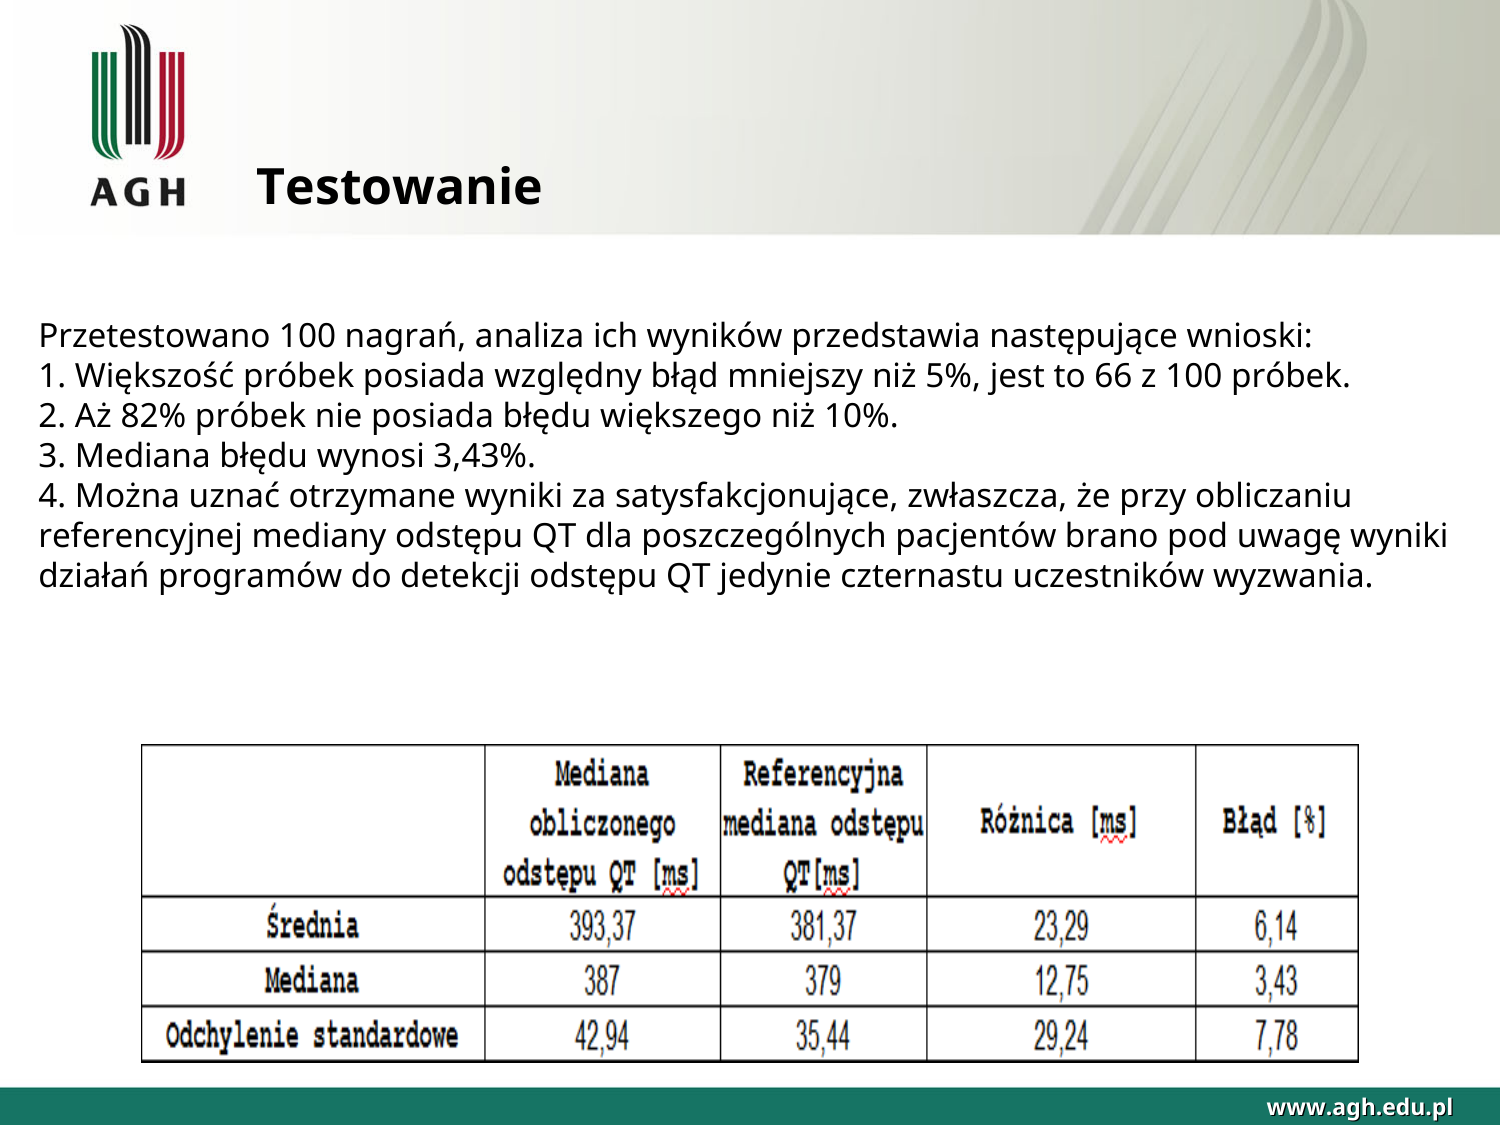

# Testowanie
Przetestowano 100 nagrań, analiza ich wyników przedstawia następujące wnioski:
1. Większość próbek posiada względny błąd mniejszy niż 5%, jest to 66 z 100 próbek.
2. Aż 82% próbek nie posiada błędu większego niż 10%.
3. Mediana błędu wynosi 3,43%.
4. Można uznać otrzymane wyniki za satysfakcjonujące, zwłaszcza, że przy obliczaniu referencyjnej mediany odstępu QT dla poszczególnych pacjentów brano pod uwagę wyniki działań programów do detekcji odstępu QT jedynie czternastu uczestników wyzwania.
www.agh.edu.pl